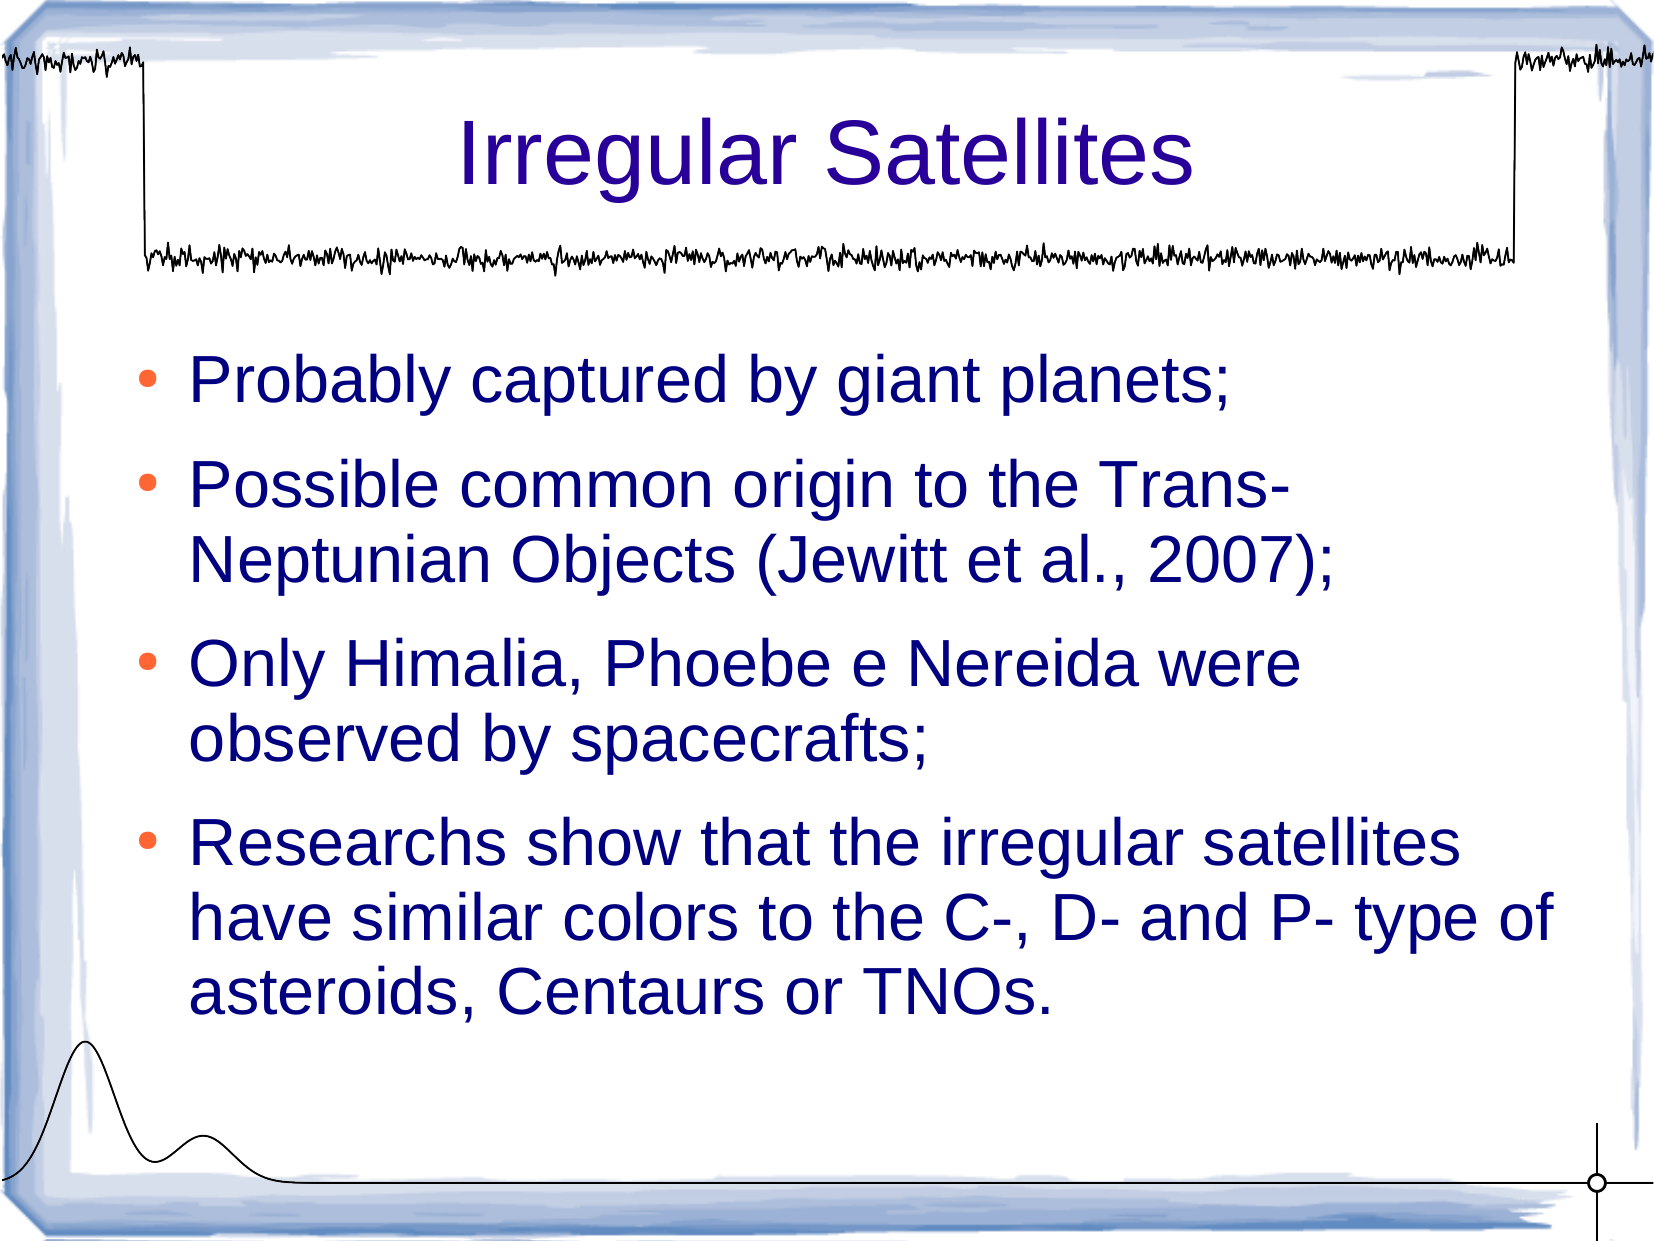

# Irregular Satellites
Probably captured by giant planets;
Possible common origin to the Trans-Neptunian Objects (Jewitt et al., 2007);
Only Himalia, Phoebe e Nereida were observed by spacecrafts;
Researchs show that the irregular satellites have similar colors to the C-, D- and P- type of asteroids, Centaurs or TNOs.